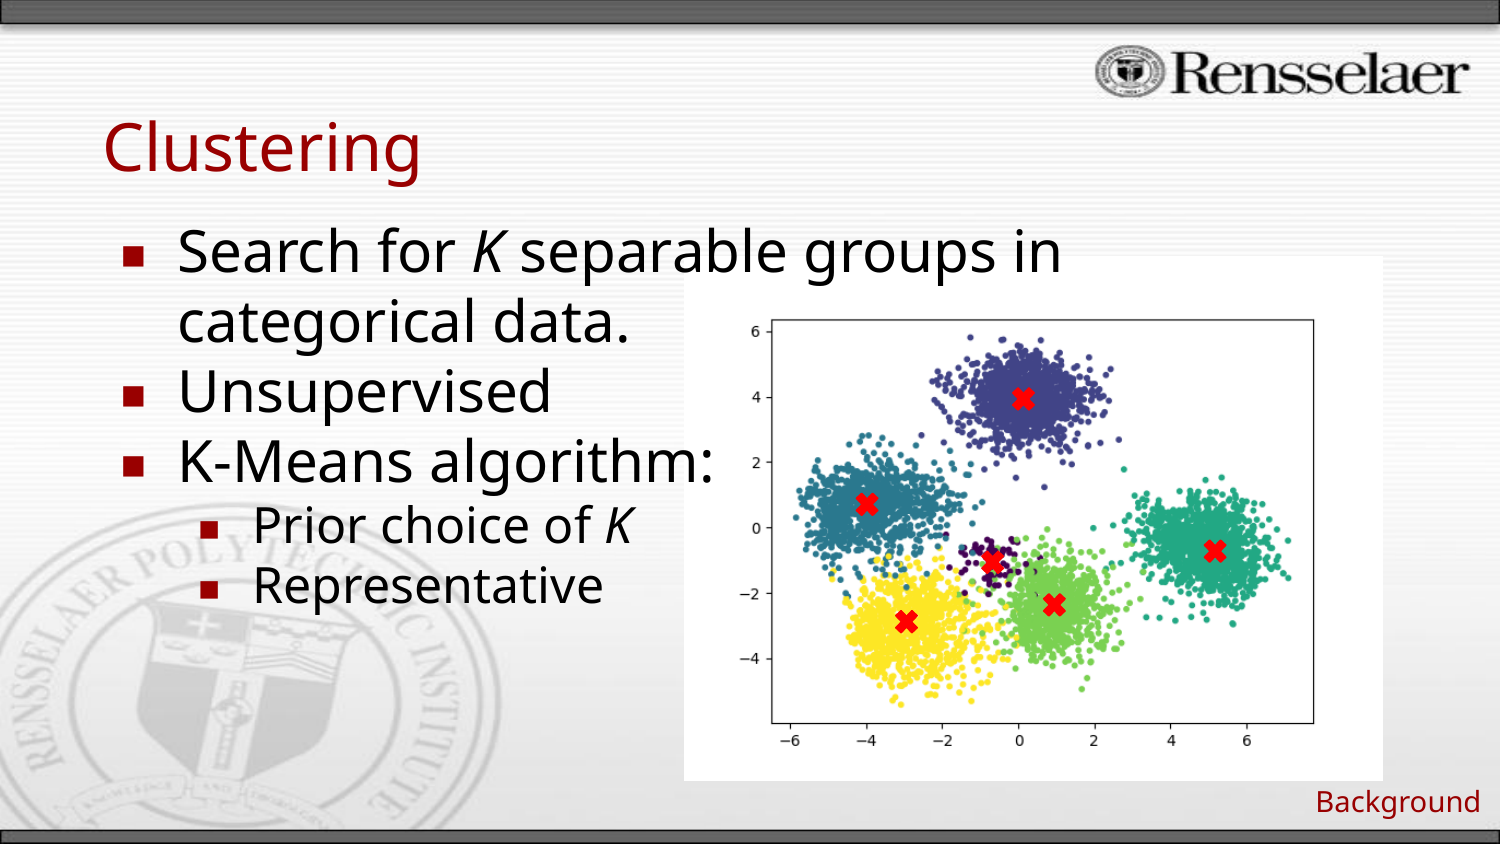

# Clustering
Search for K separable groups in categorical data.
Unsupervised
K-Means algorithm:
Prior choice of K
Representative
Background